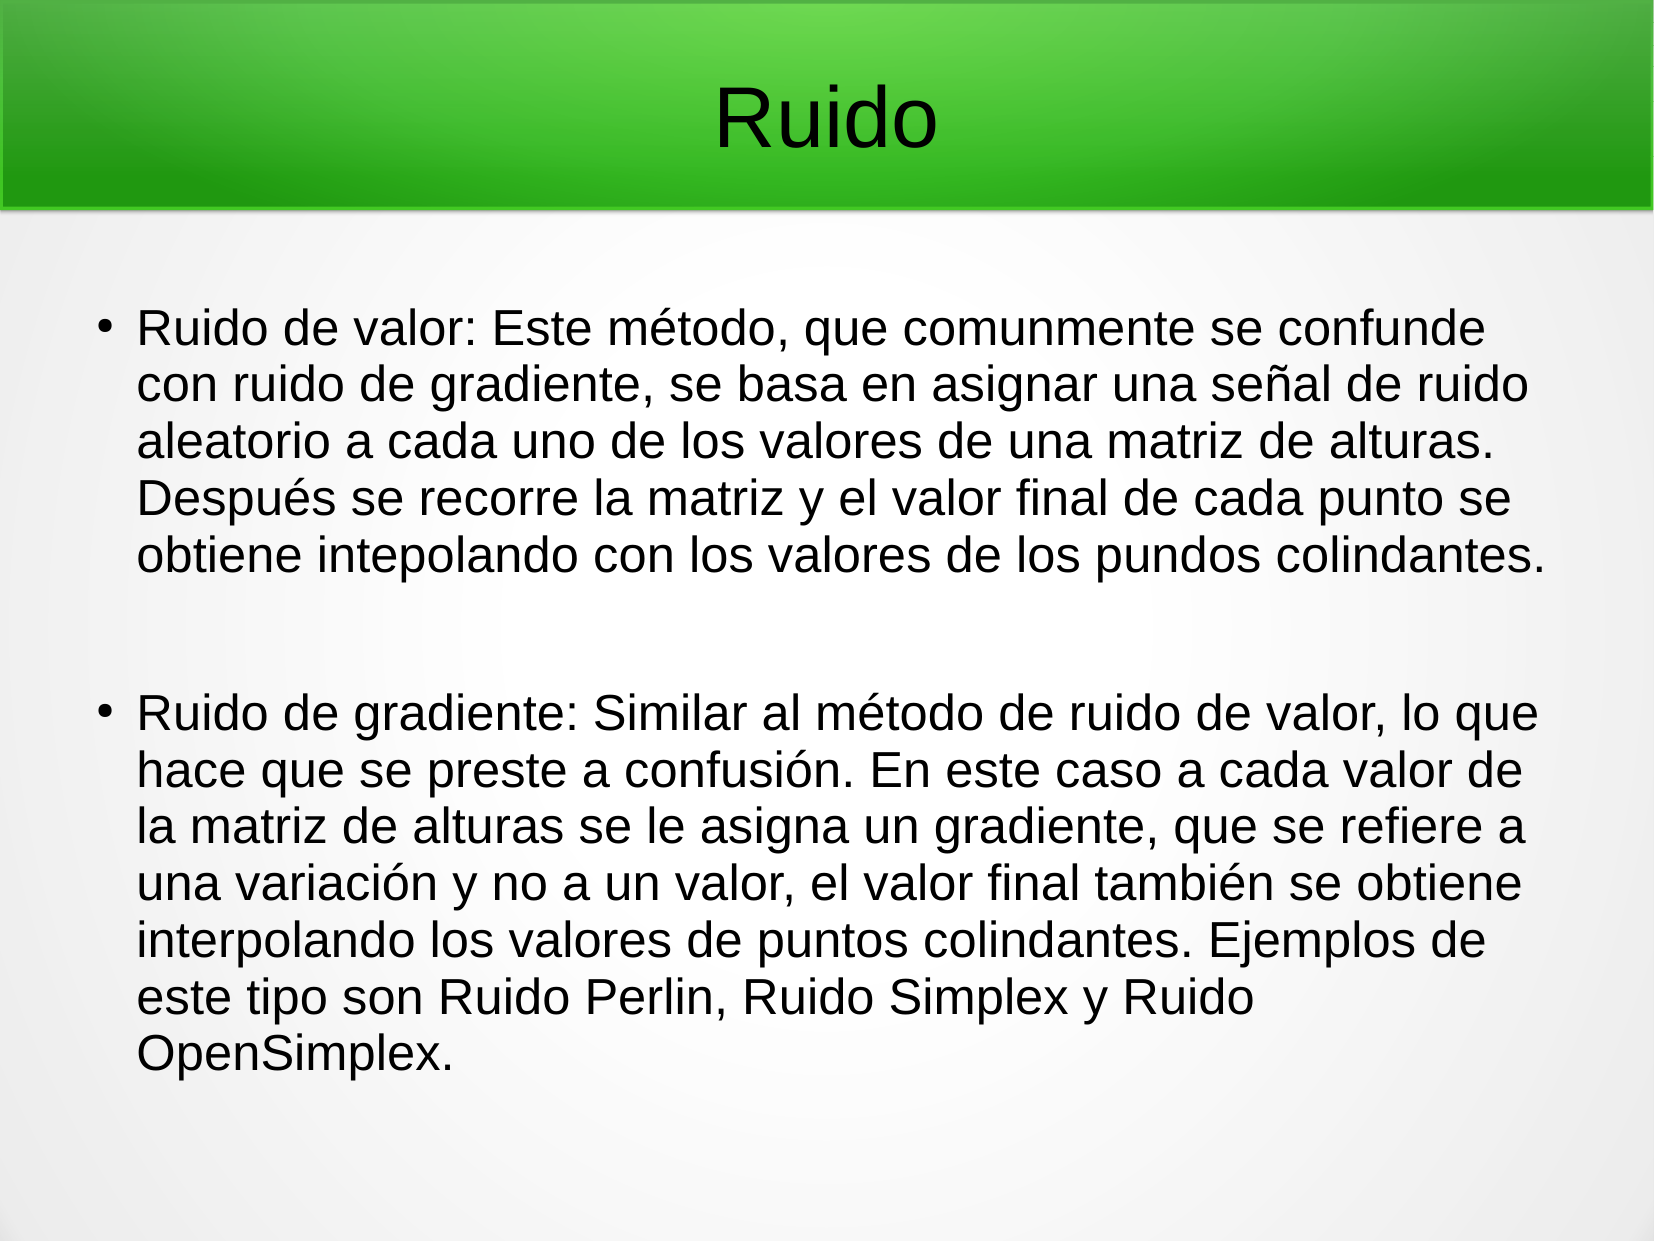

# Ruido
Ruido de valor: Este método, que comunmente se confunde con ruido de gradiente, se basa en asignar una señal de ruido aleatorio a cada uno de los valores de una matriz de alturas. Después se recorre la matriz y el valor final de cada punto se obtiene intepolando con los valores de los pundos colindantes.
Ruido de gradiente: Similar al método de ruido de valor, lo que hace que se preste a confusión. En este caso a cada valor de la matriz de alturas se le asigna un gradiente, que se refiere a una variación y no a un valor, el valor final también se obtiene interpolando los valores de puntos colindantes. Ejemplos de este tipo son Ruido Perlin, Ruido Simplex y Ruido OpenSimplex.